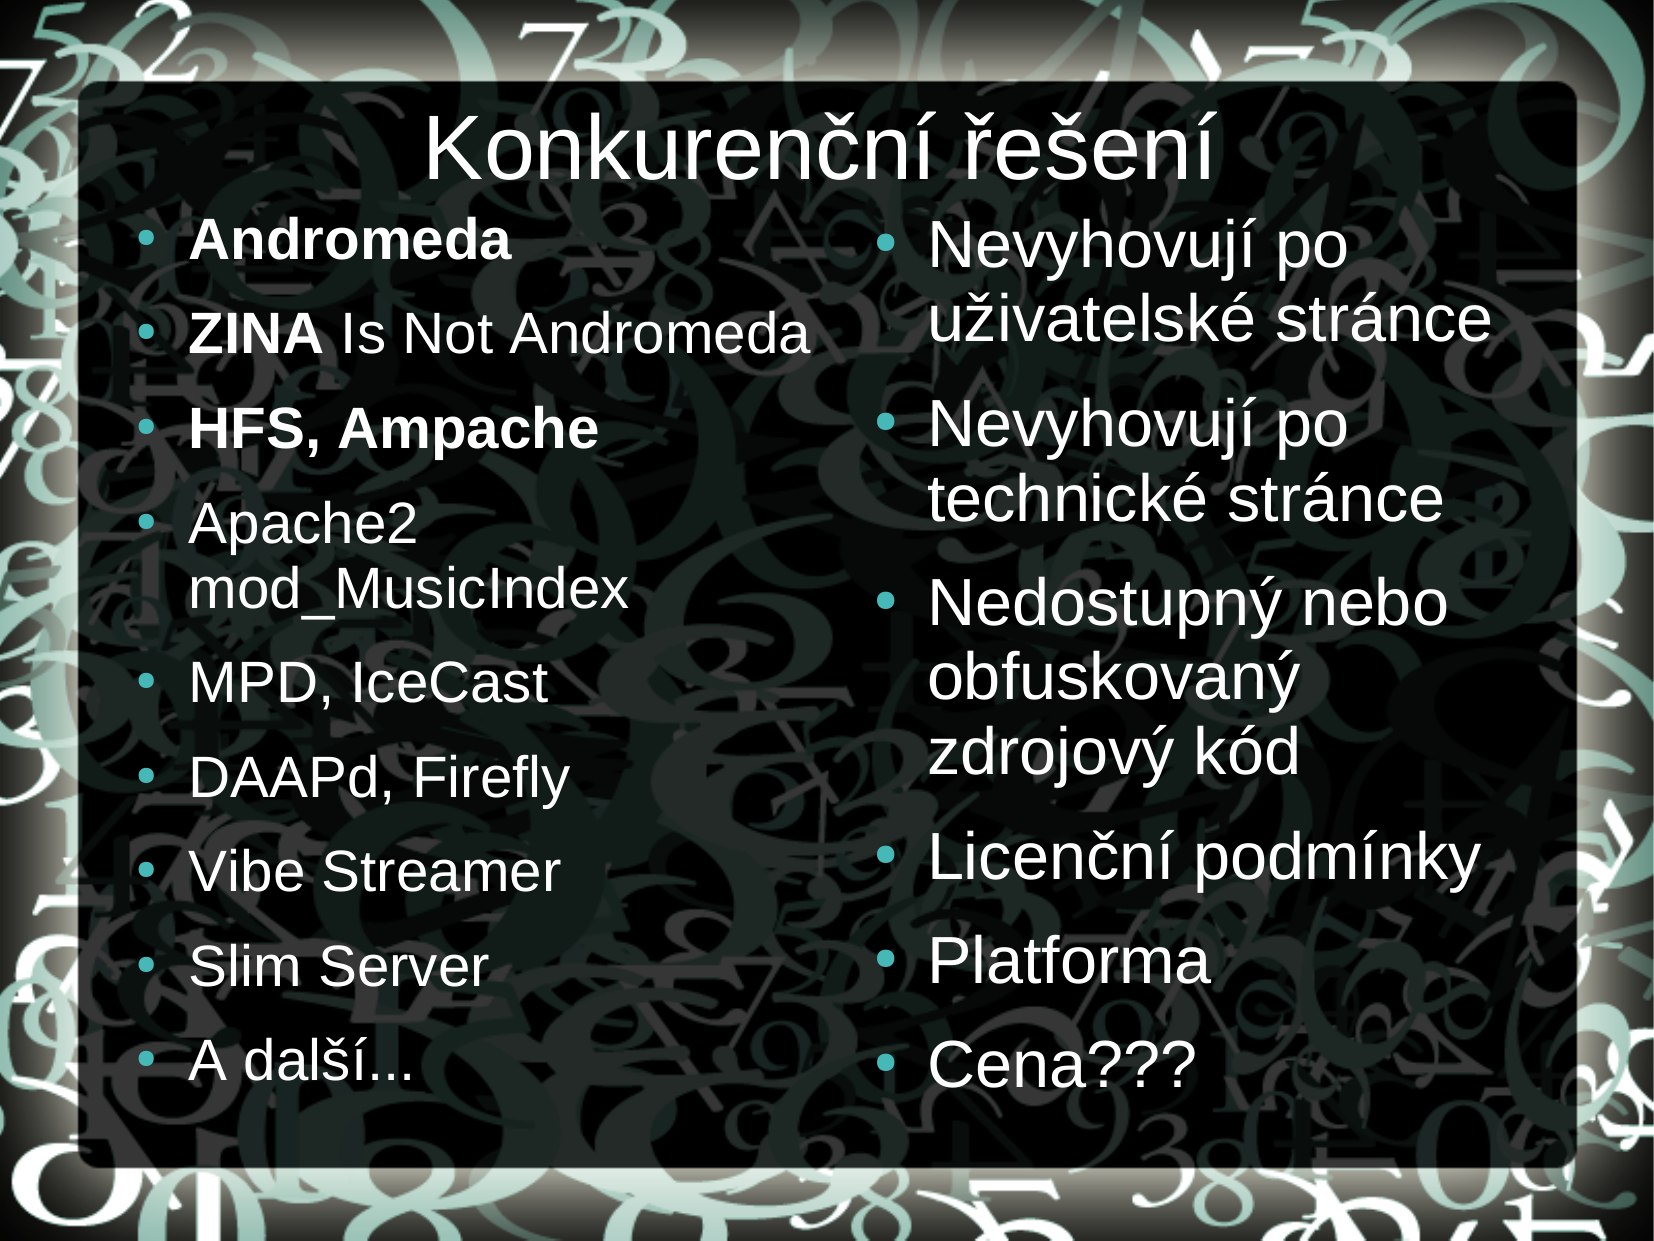

# Konkurenční řešení
Andromeda
ZINA Is Not Andromeda
HFS, Ampache
Apache2 mod_MusicIndex
MPD, IceCast
DAAPd, Firefly
Vibe Streamer
Slim Server
A další...
Nevyhovují po uživatelské stránce
Nevyhovují po technické stránce
Nedostupný nebo obfuskovaný zdrojový kód
Licenční podmínky
Platforma
Cena???